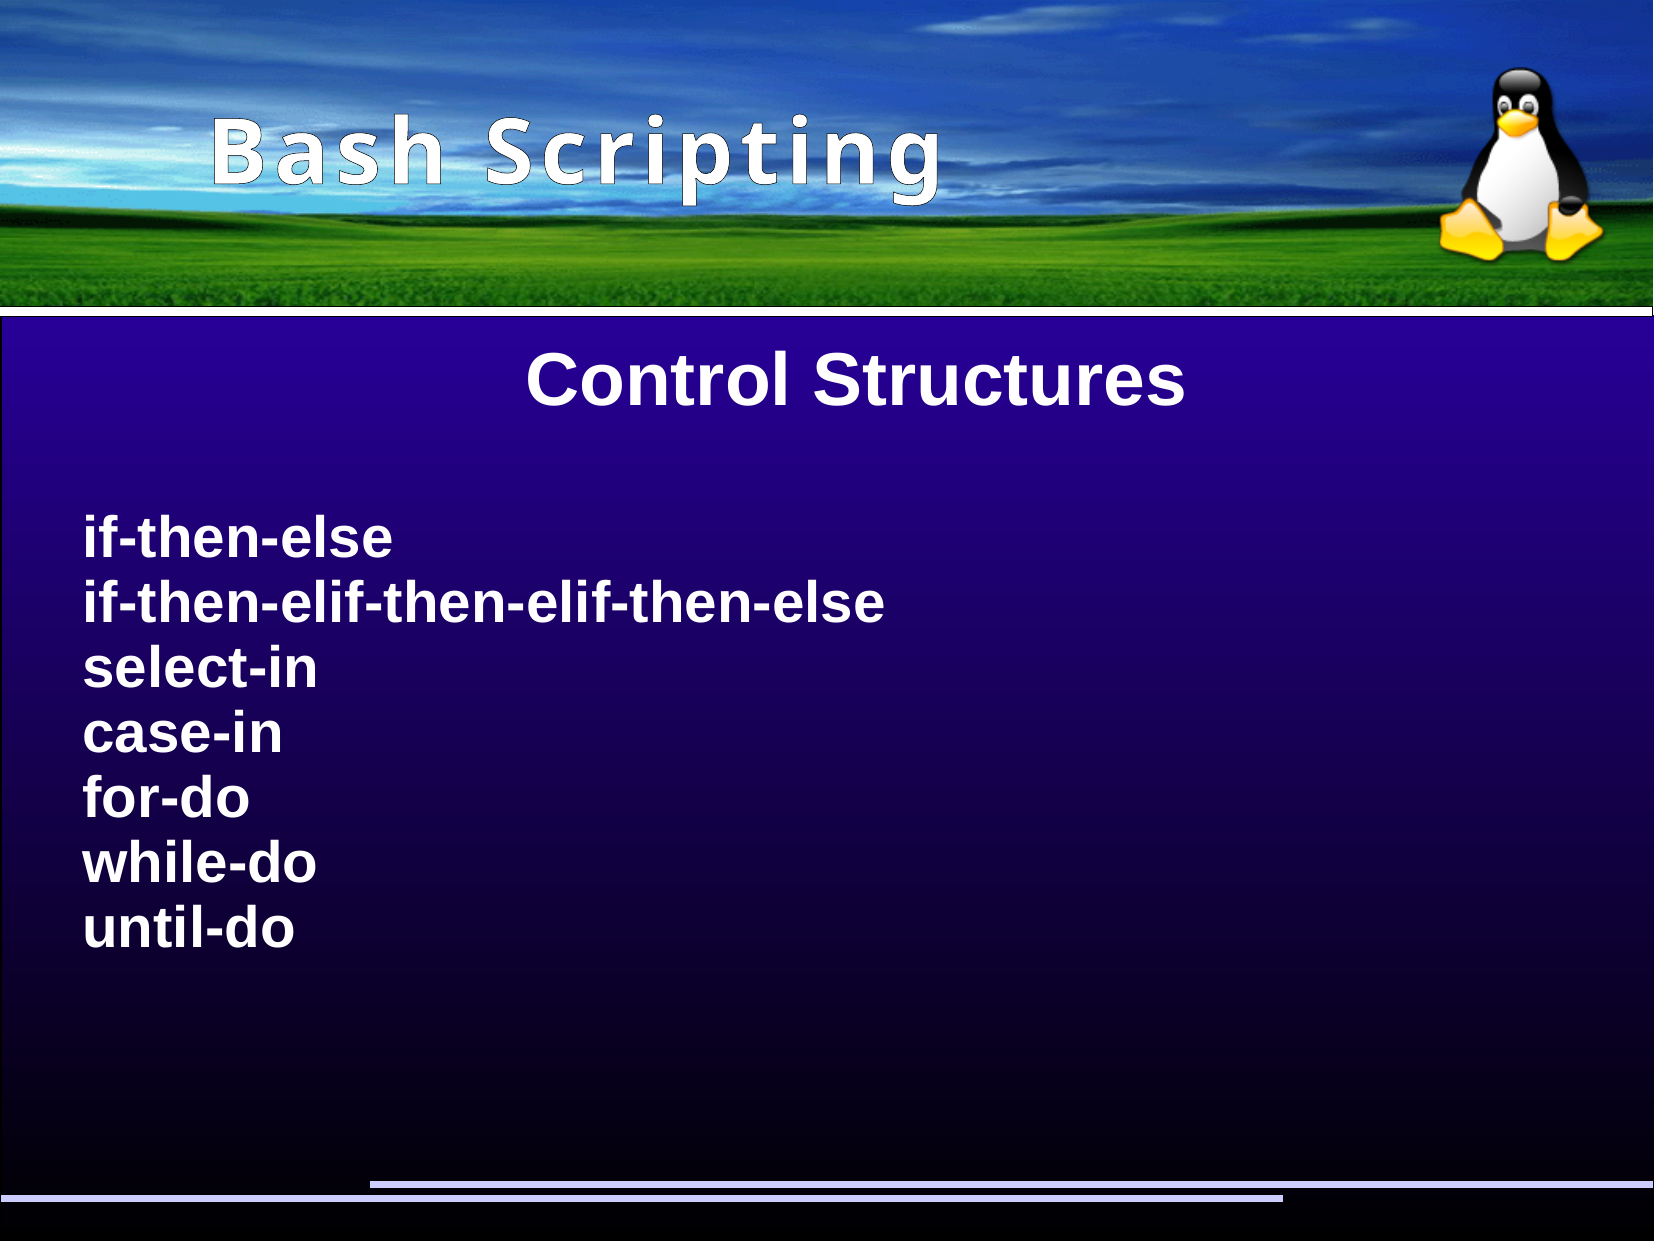

# Bash Scripting
							Control Structures
	if-then-else
	if-then-elif-then-elif-then-else
	select-in
	case-in
	for-do
	while-do
	until-do